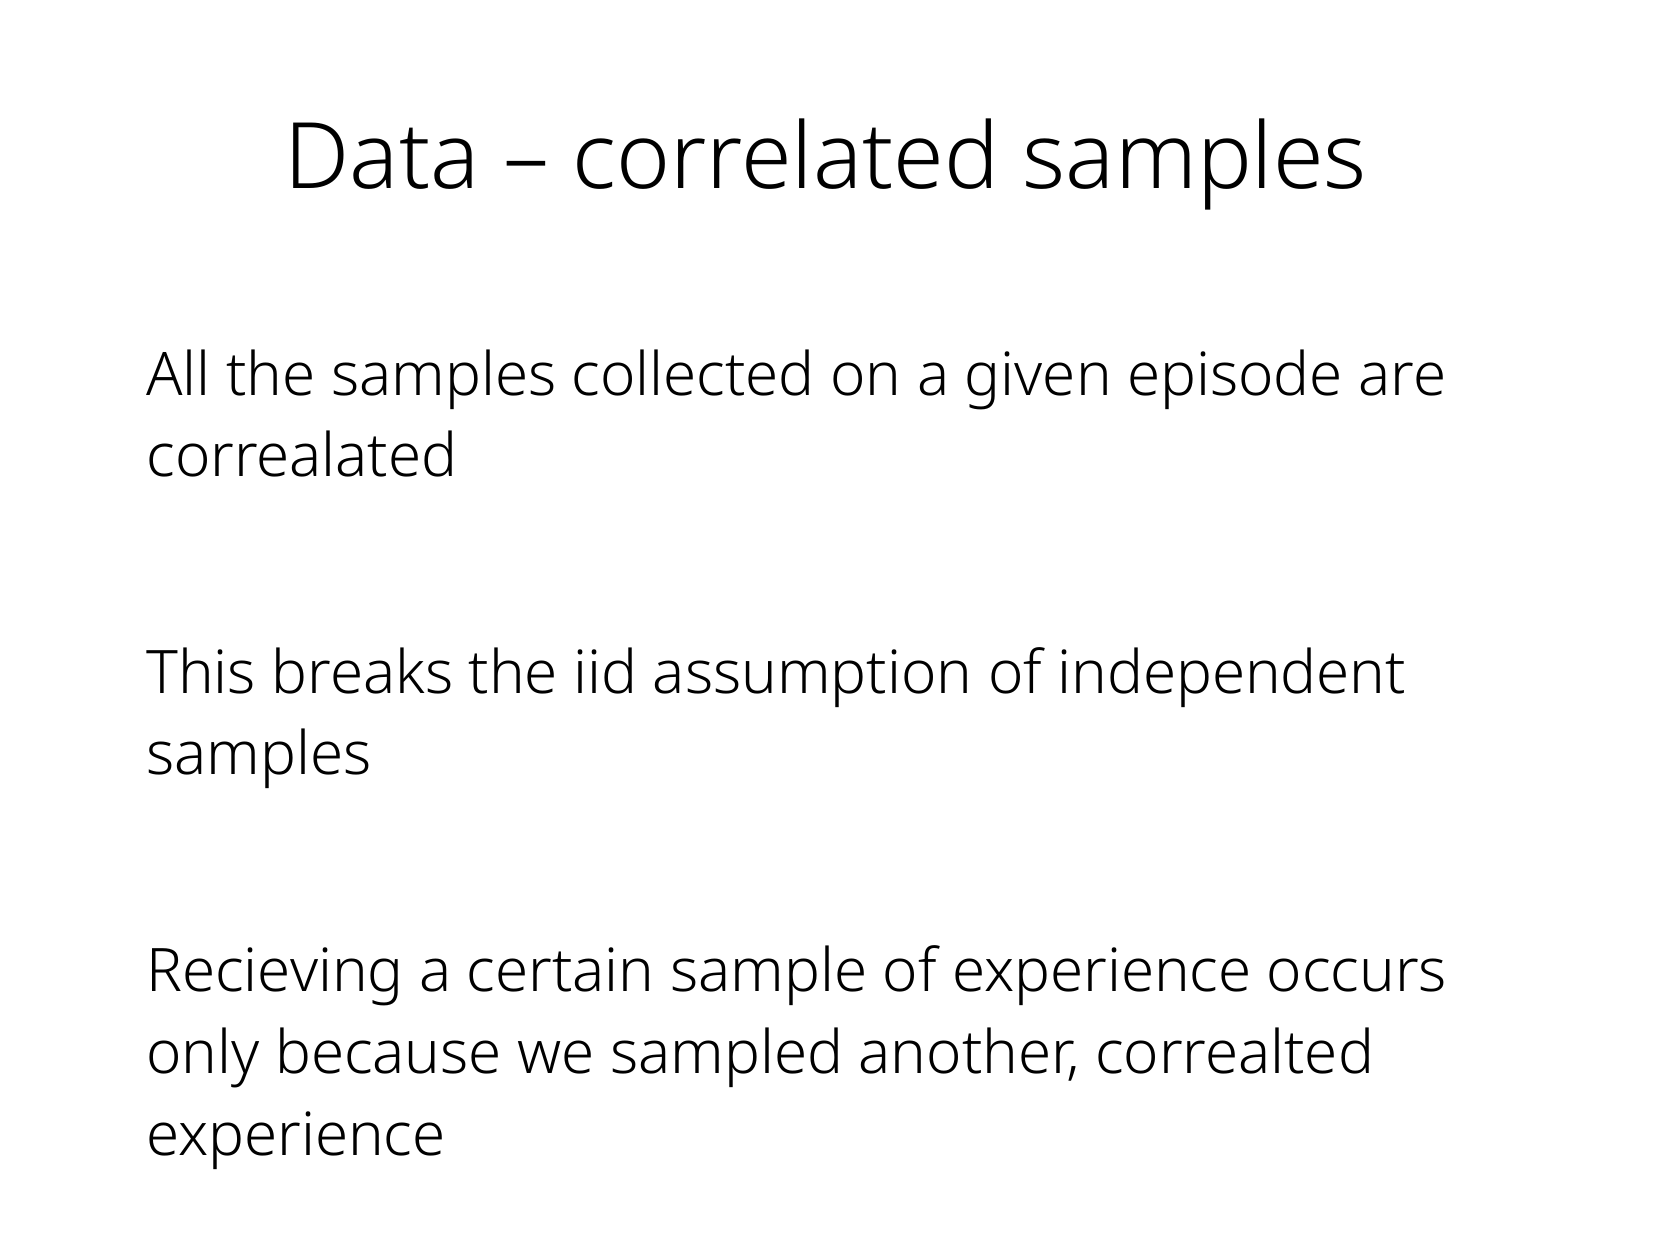

# Data – correlated samples
All the samples collected on a given episode are correalated
This breaks the iid assumption of independent samples
Recieving a certain sample of experience occurs only because we sampled another, correalted experience